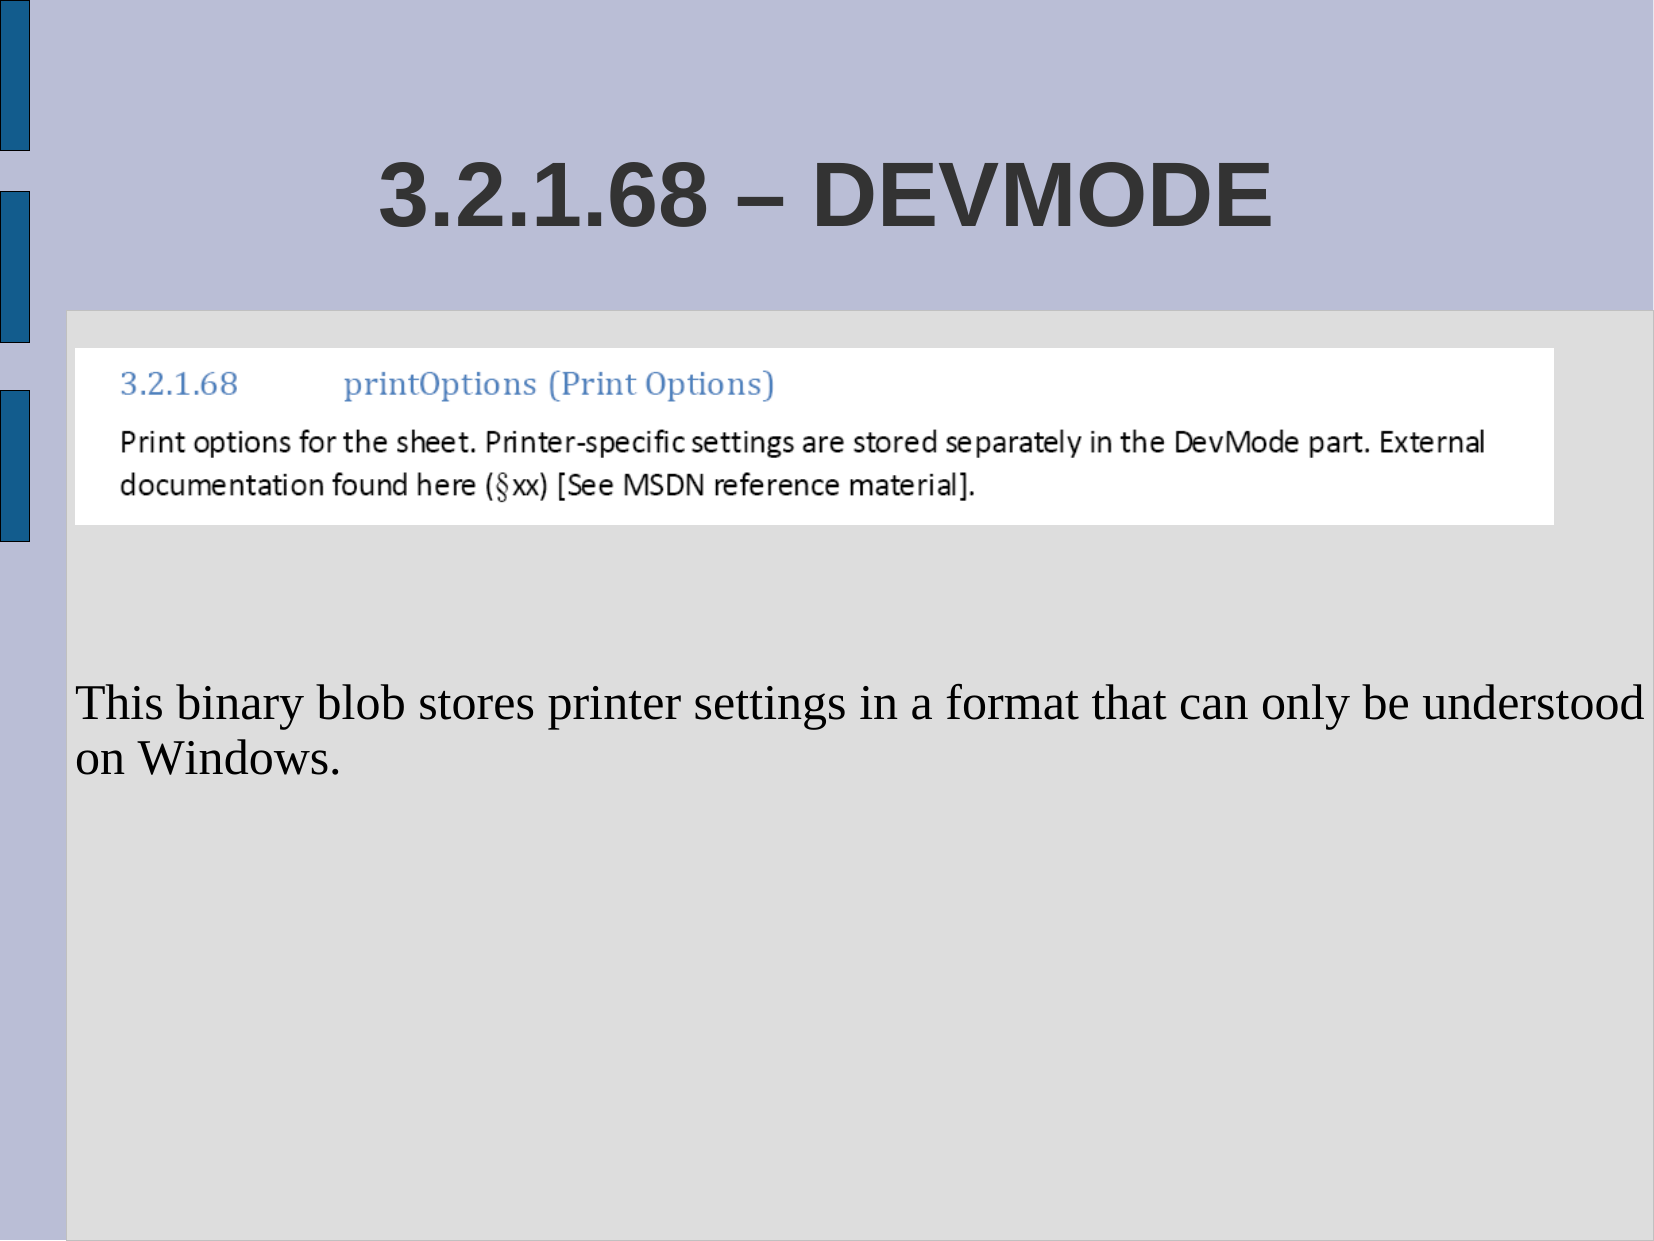

# 3.2.1.68 – DEVMODE
This binary blob stores printer settings in a format that can only be understood
on Windows.